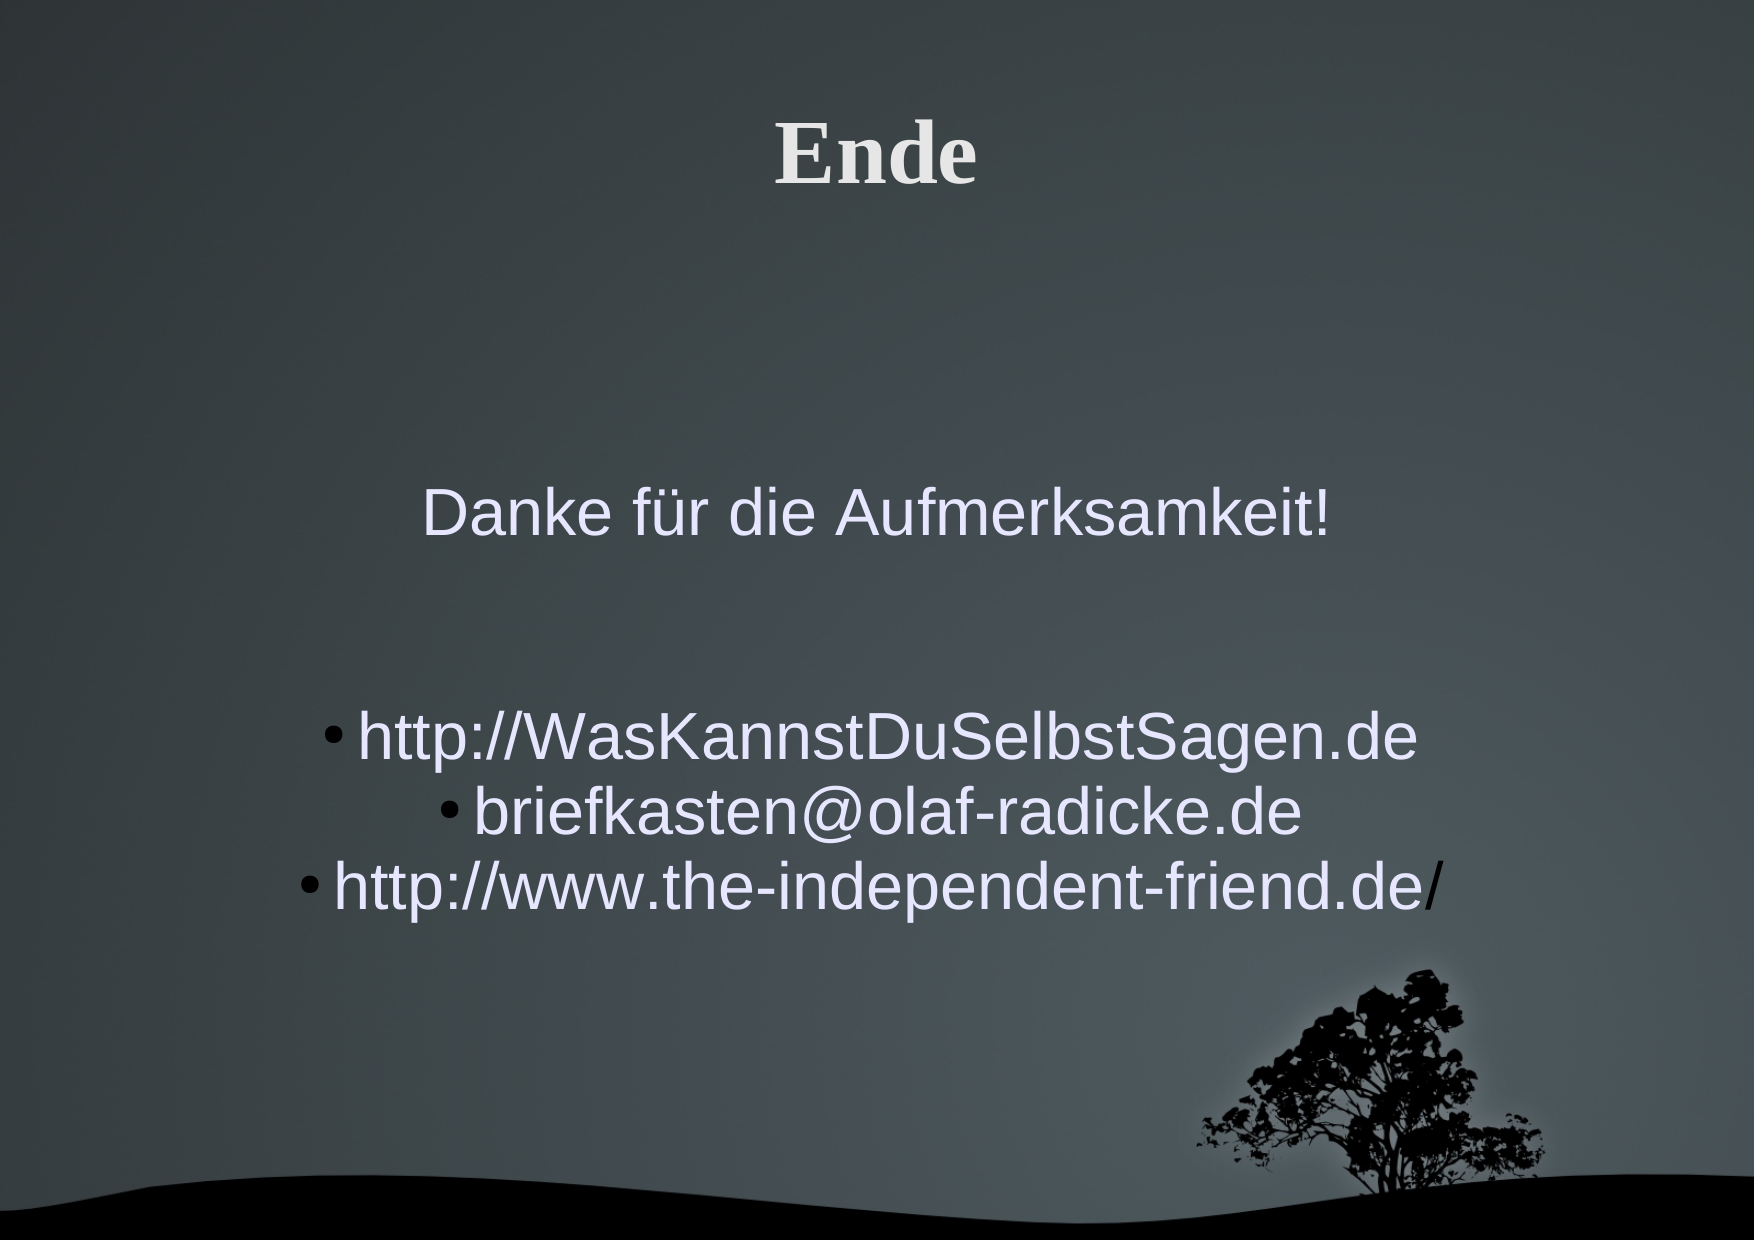

# Ende
Danke für die Aufmerksamkeit!
http://WasKannstDuSelbstSagen.de
briefkasten@olaf-radicke.de
http://www.the-independent-friend.de/